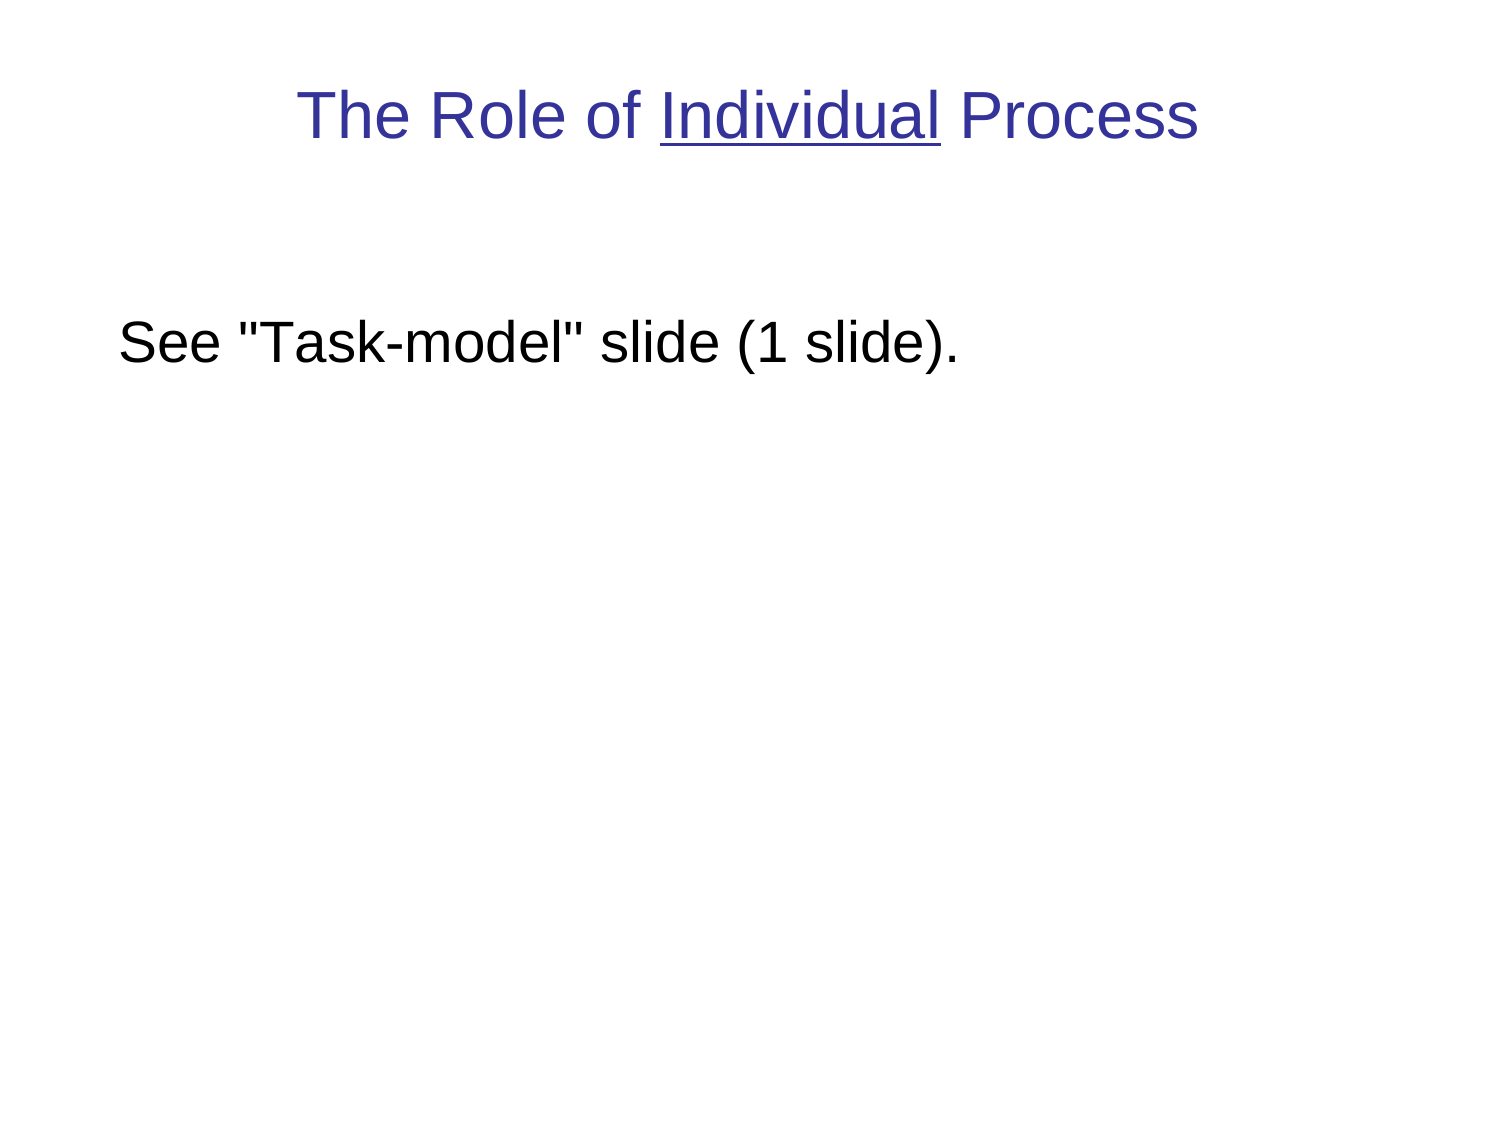

# The Role of Individual Process
See "Task-model" slide (1 slide).